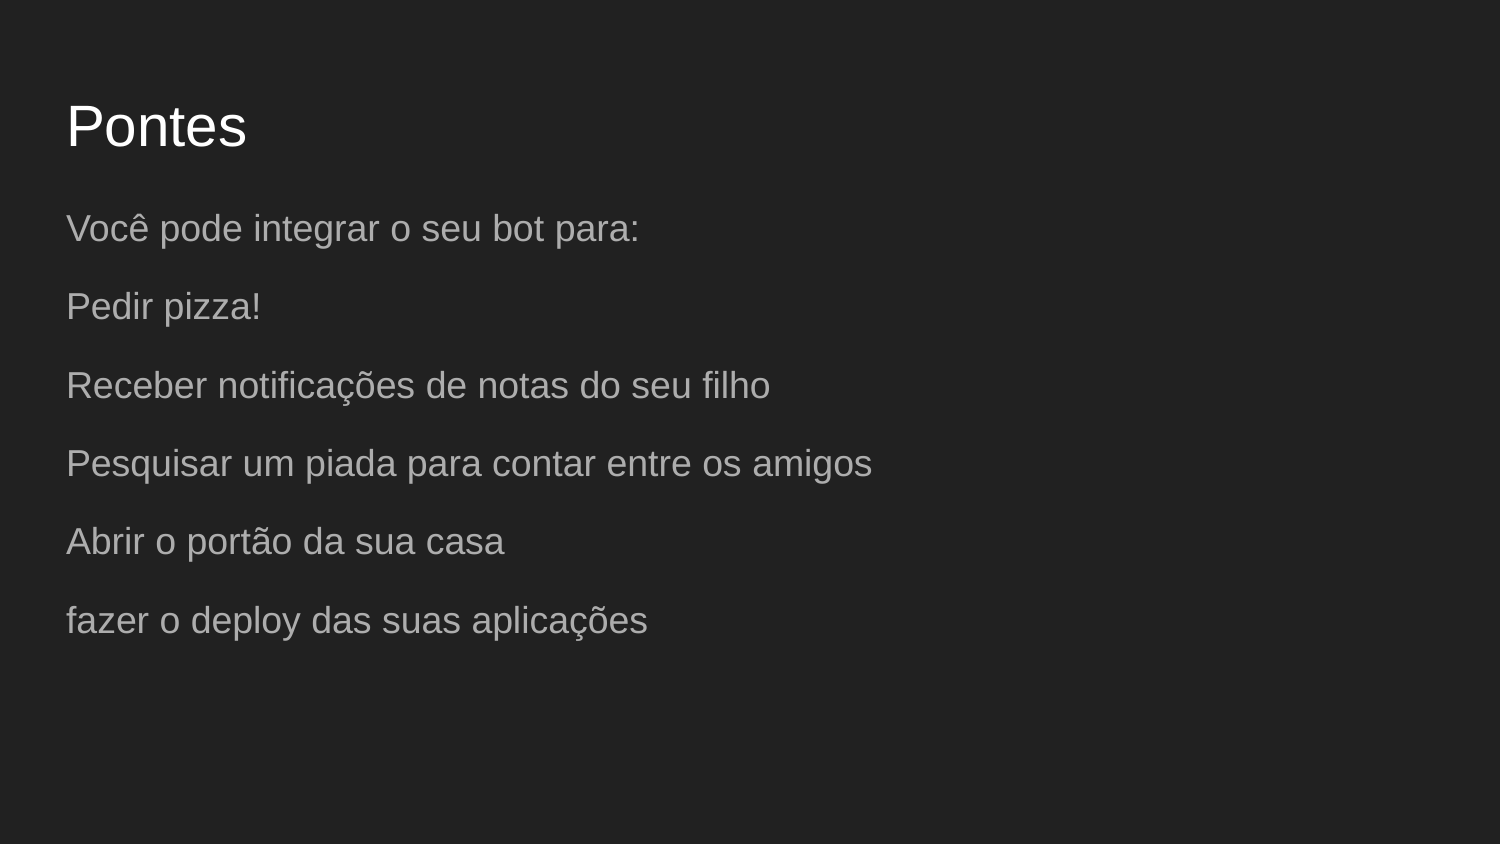

# Pontes
Você pode integrar o seu bot para:
Pedir pizza!
Receber notificações de notas do seu filho
Pesquisar um piada para contar entre os amigos
Abrir o portão da sua casa
fazer o deploy das suas aplicações